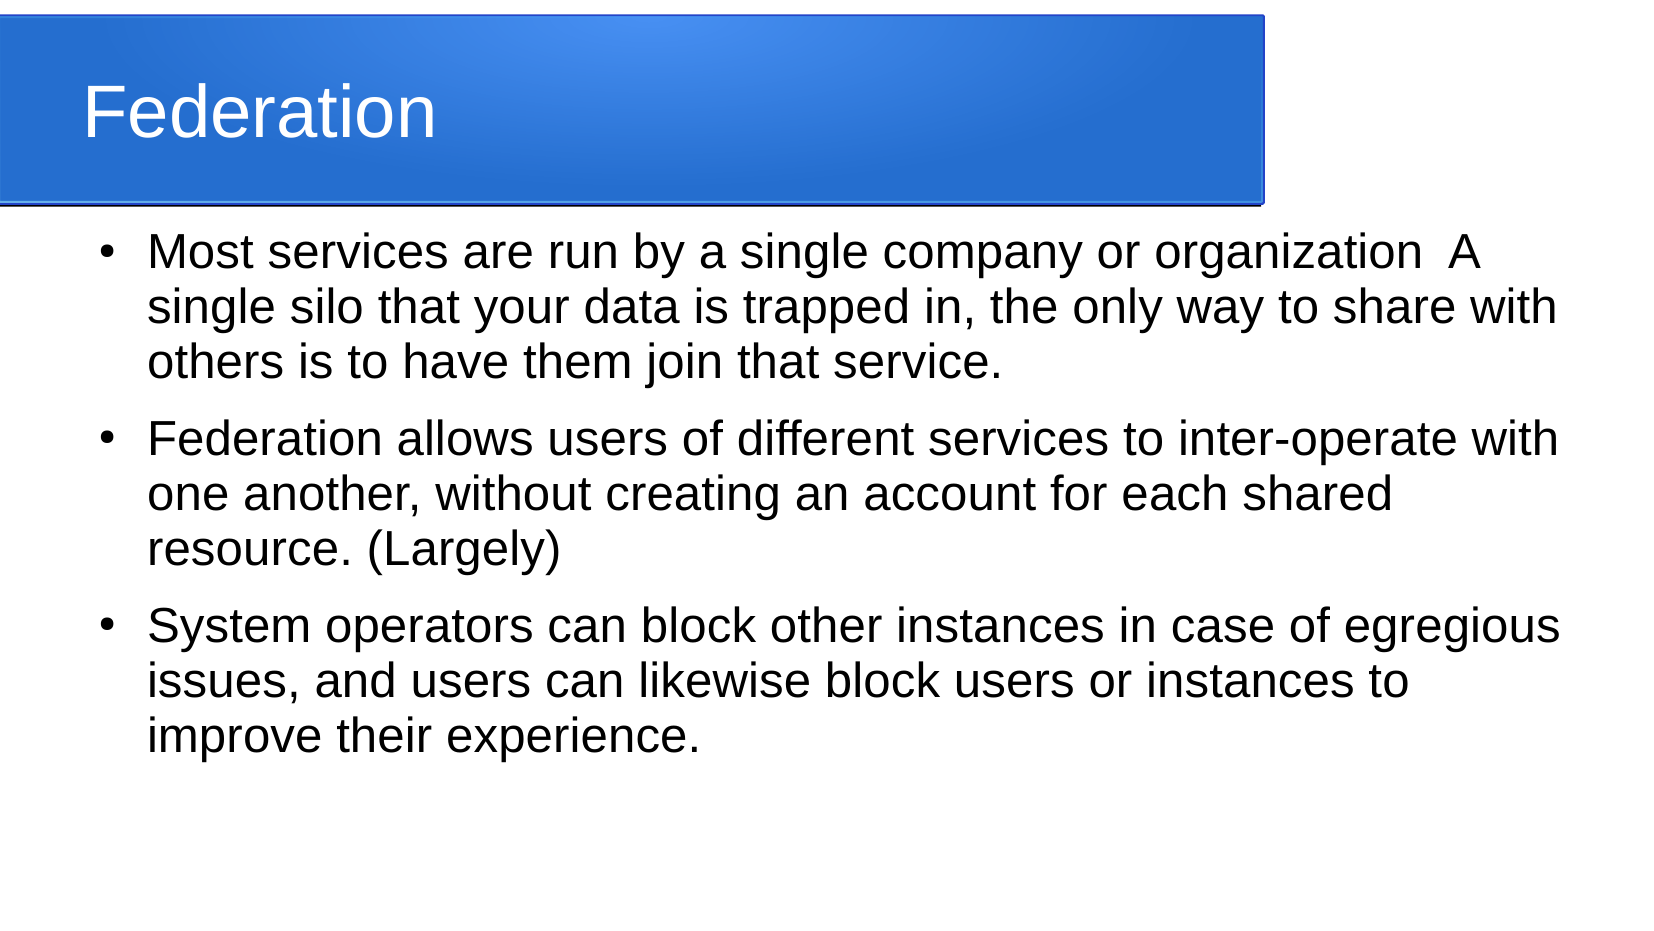

# Federation
Most services are run by a single company or organization A single silo that your data is trapped in, the only way to share with others is to have them join that service.
Federation allows users of different services to inter-operate with one another, without creating an account for each shared resource. (Largely)
System operators can block other instances in case of egregious issues, and users can likewise block users or instances to improve their experience.